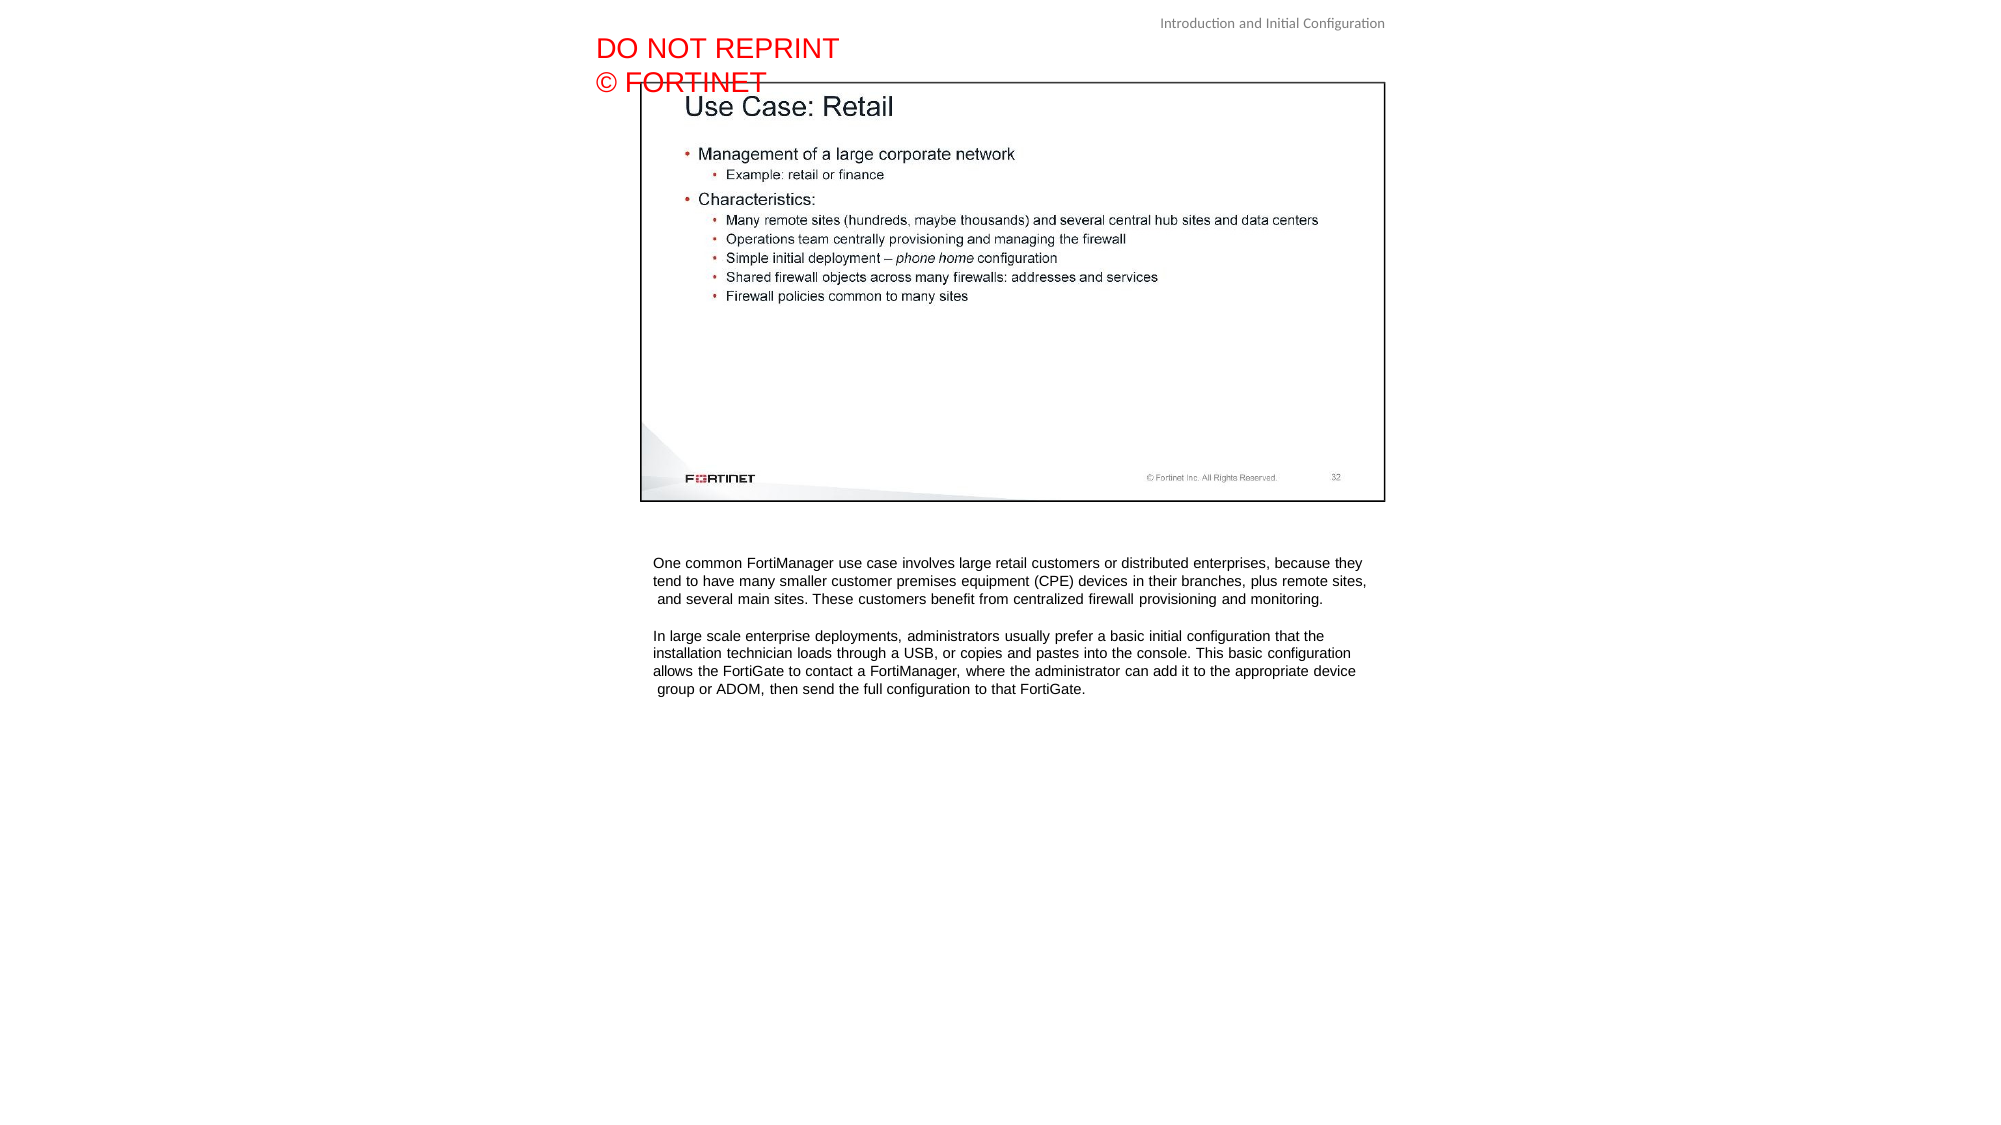

Introduction and Initial Configuration
DO NOT REPRINT
© FORTINET
One common FortiManager use case involves large retail customers or distributed enterprises, because they tend to have many smaller customer premises equipment (CPE) devices in their branches, plus remote sites, and several main sites. These customers benefit from centralized firewall provisioning and monitoring.
In large scale enterprise deployments, administrators usually prefer a basic initial configuration that the installation technician loads through a USB, or copies and pastes into the console. This basic configuration allows the FortiGate to contact a FortiManager, where the administrator can add it to the appropriate device group or ADOM, then send the full configuration to that FortiGate.
FortiManager 6.2 Study Guide
1